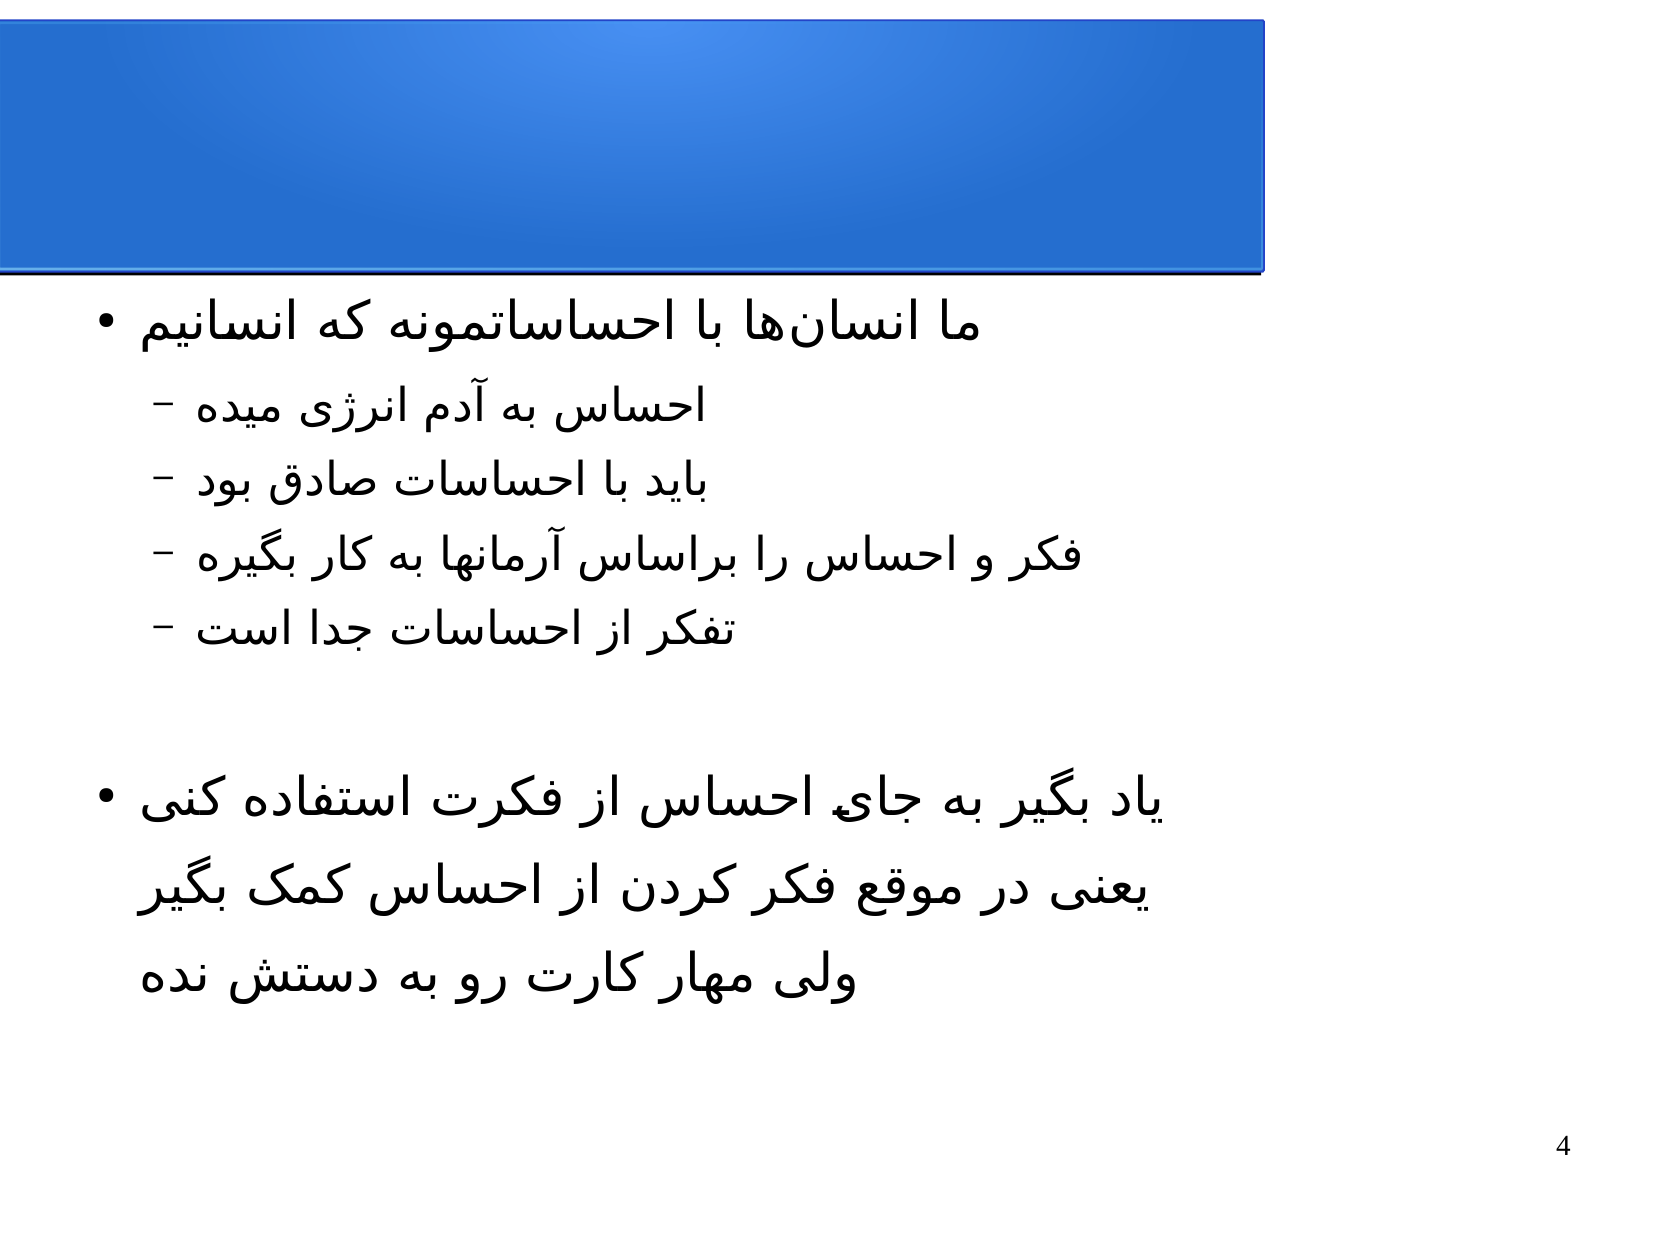

#
ما انسان‌ها با احساساتمونه که انسانیم
احساس به آدم انرژی میده
باید با احساسات صادق بود
فکر و احساس را براساس آرمانها به کار بگیره
تفکر از احساسات جدا است
یاد بگیر به جای احساس از فکرت استفاده کنی
یعنی در موقع فکر کردن از احساس کمک بگیر
ولی مهار کارت رو به دستش نده
4